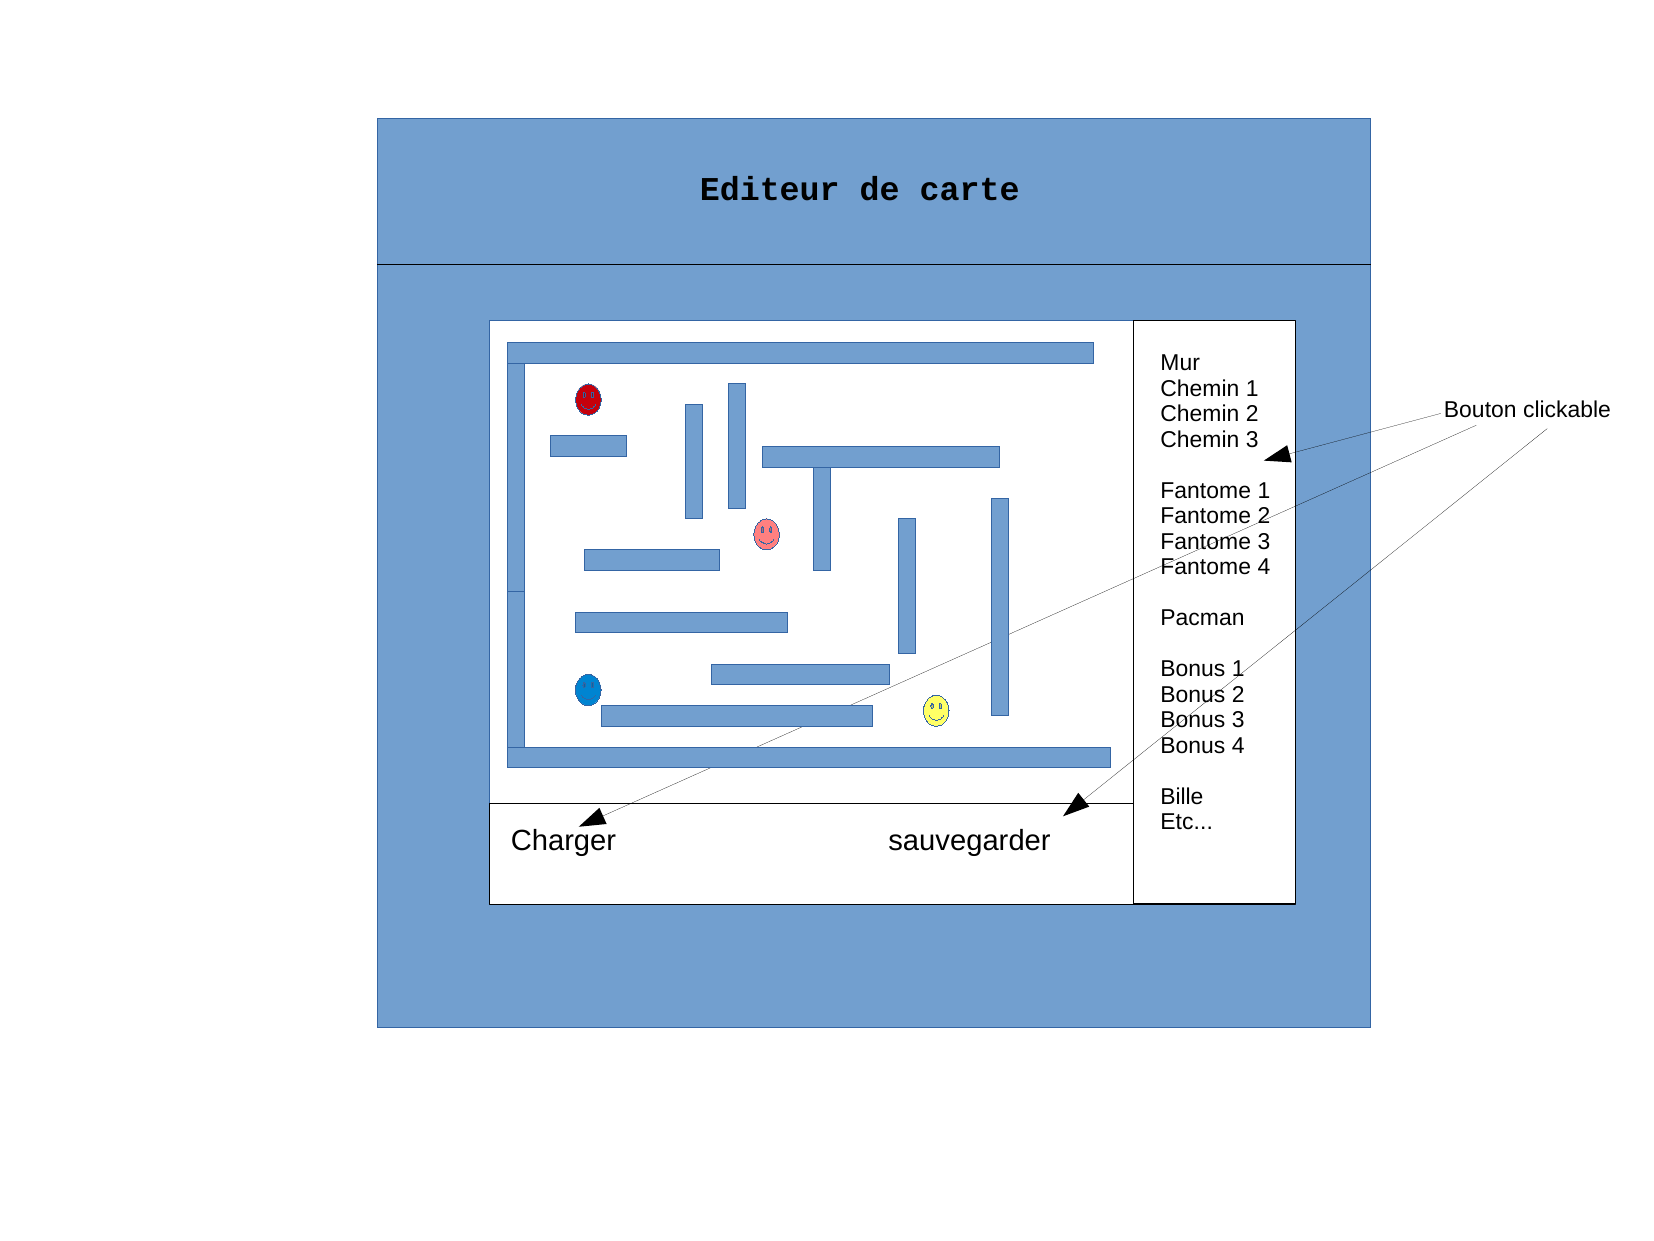

Editeur de carte
Mur
Chemin 1
Chemin 2 Chemin 3
Fantome 1
Fantome 2
Fantome 3
Fantome 4
Pacman
Bonus 1
Bonus 2
Bonus 3
Bonus 4
Bille
Etc...
Bouton clickable
Charger  			 sauvegarder